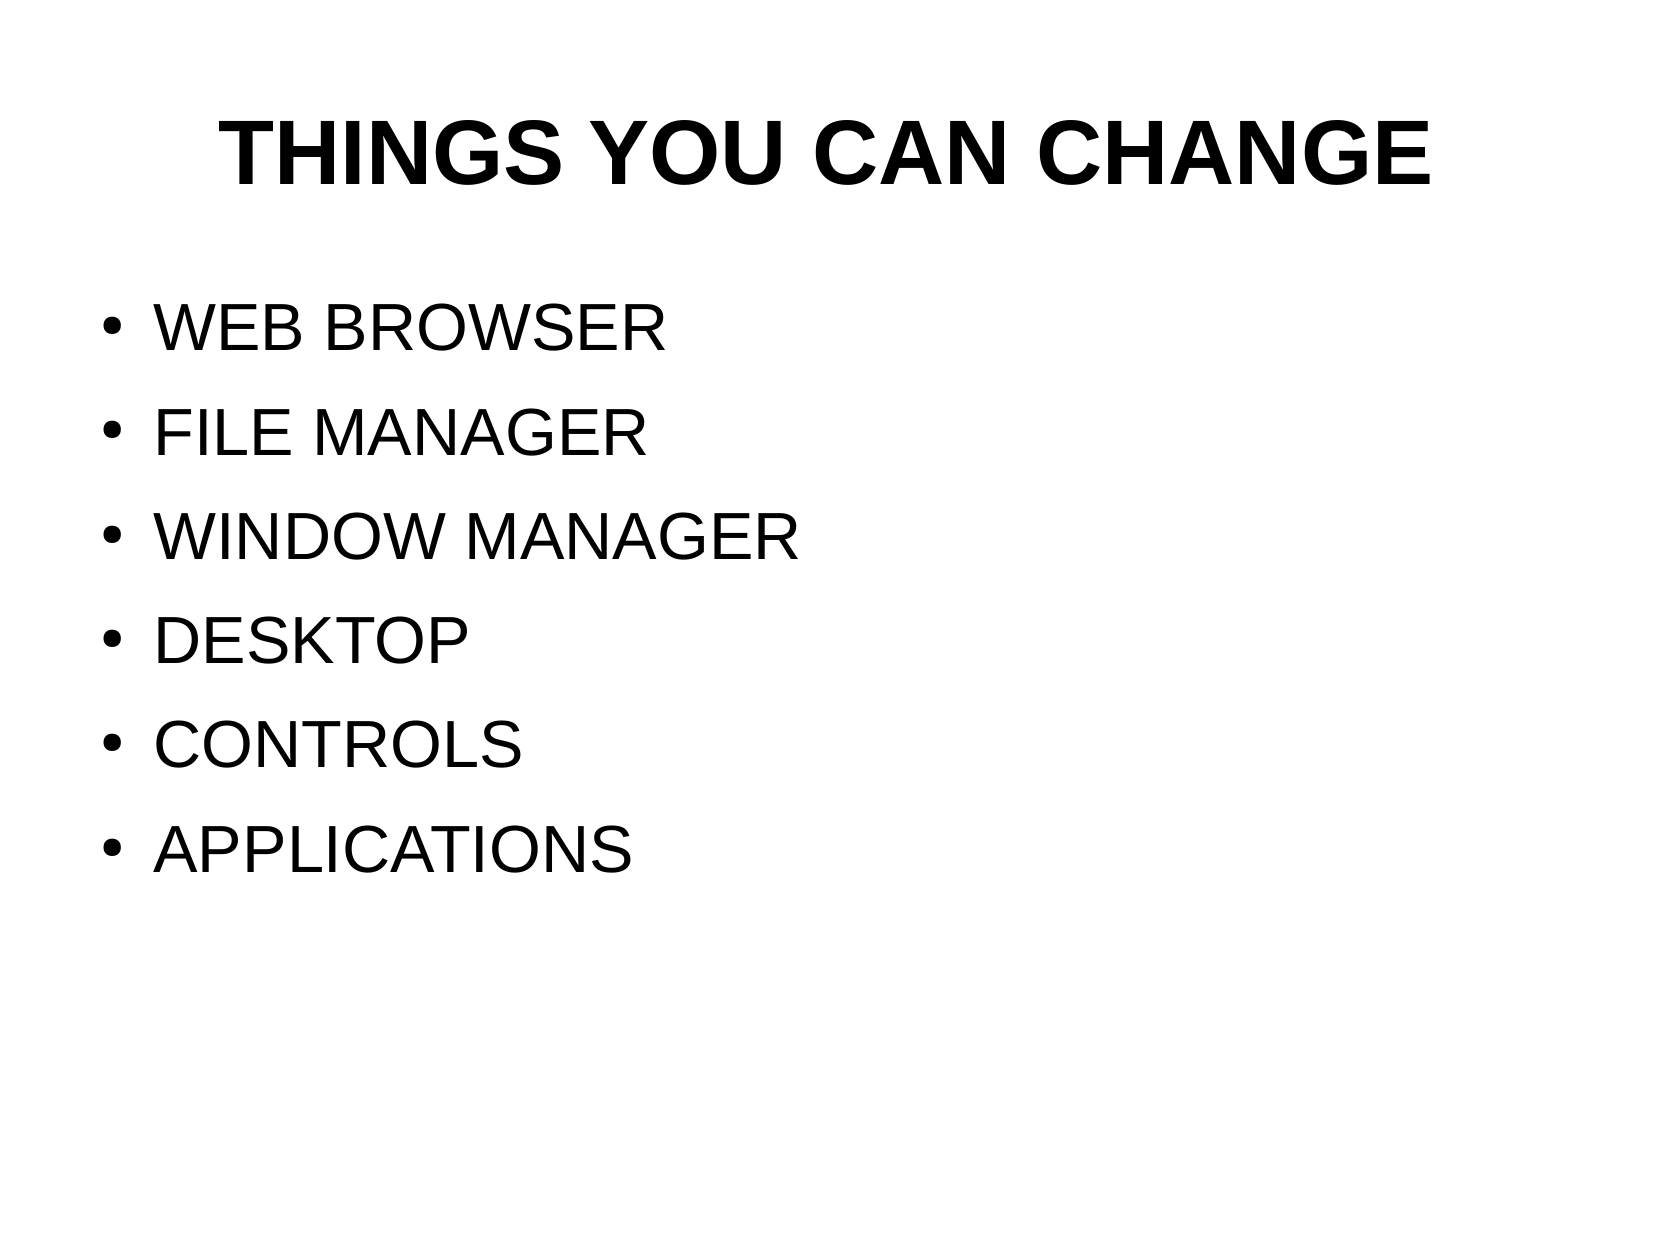

# THINGS YOU CAN CHANGE
WEB BROWSER
FILE MANAGER
WINDOW MANAGER
DESKTOP
CONTROLS
APPLICATIONS